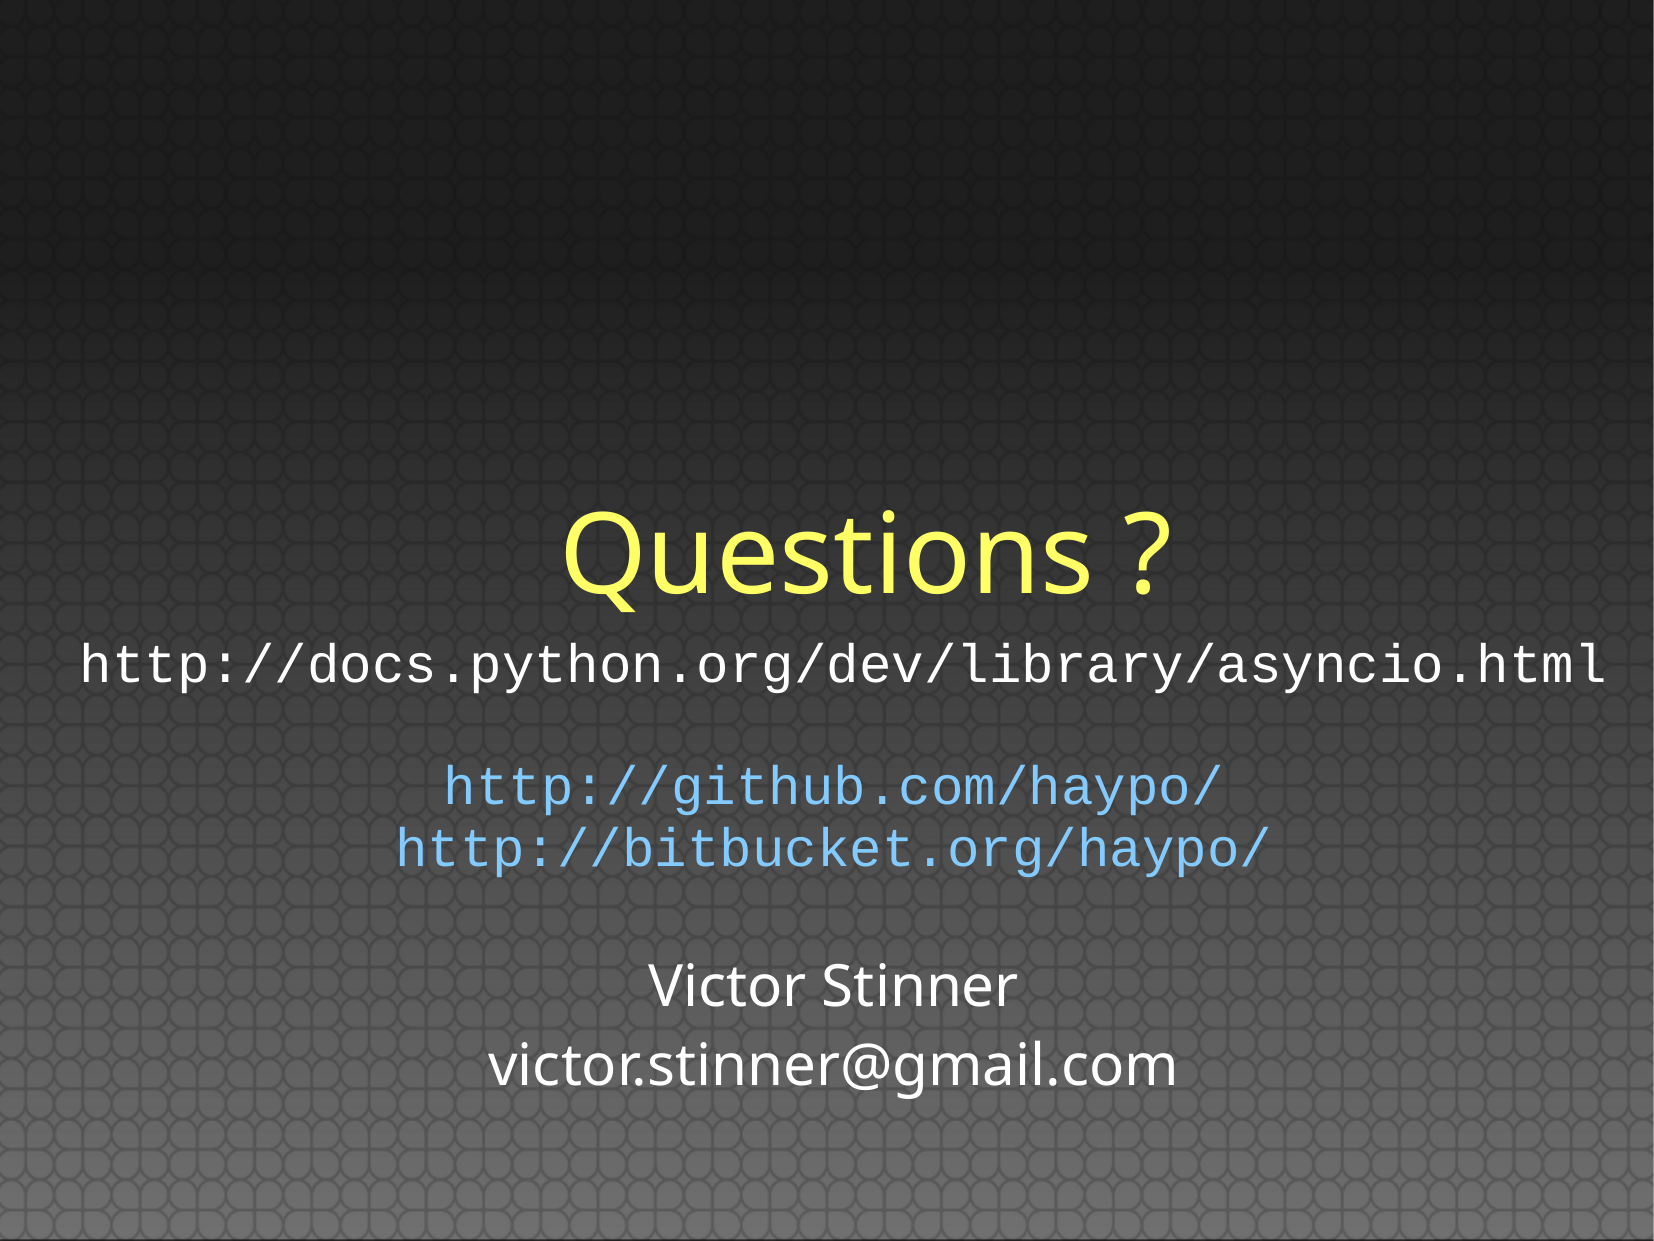

# Questions ?
http://docs.python.org/dev/library/asyncio.html
http://github.com/haypo/
http://bitbucket.org/haypo/
Victor Stinner
victor.stinner@gmail.com